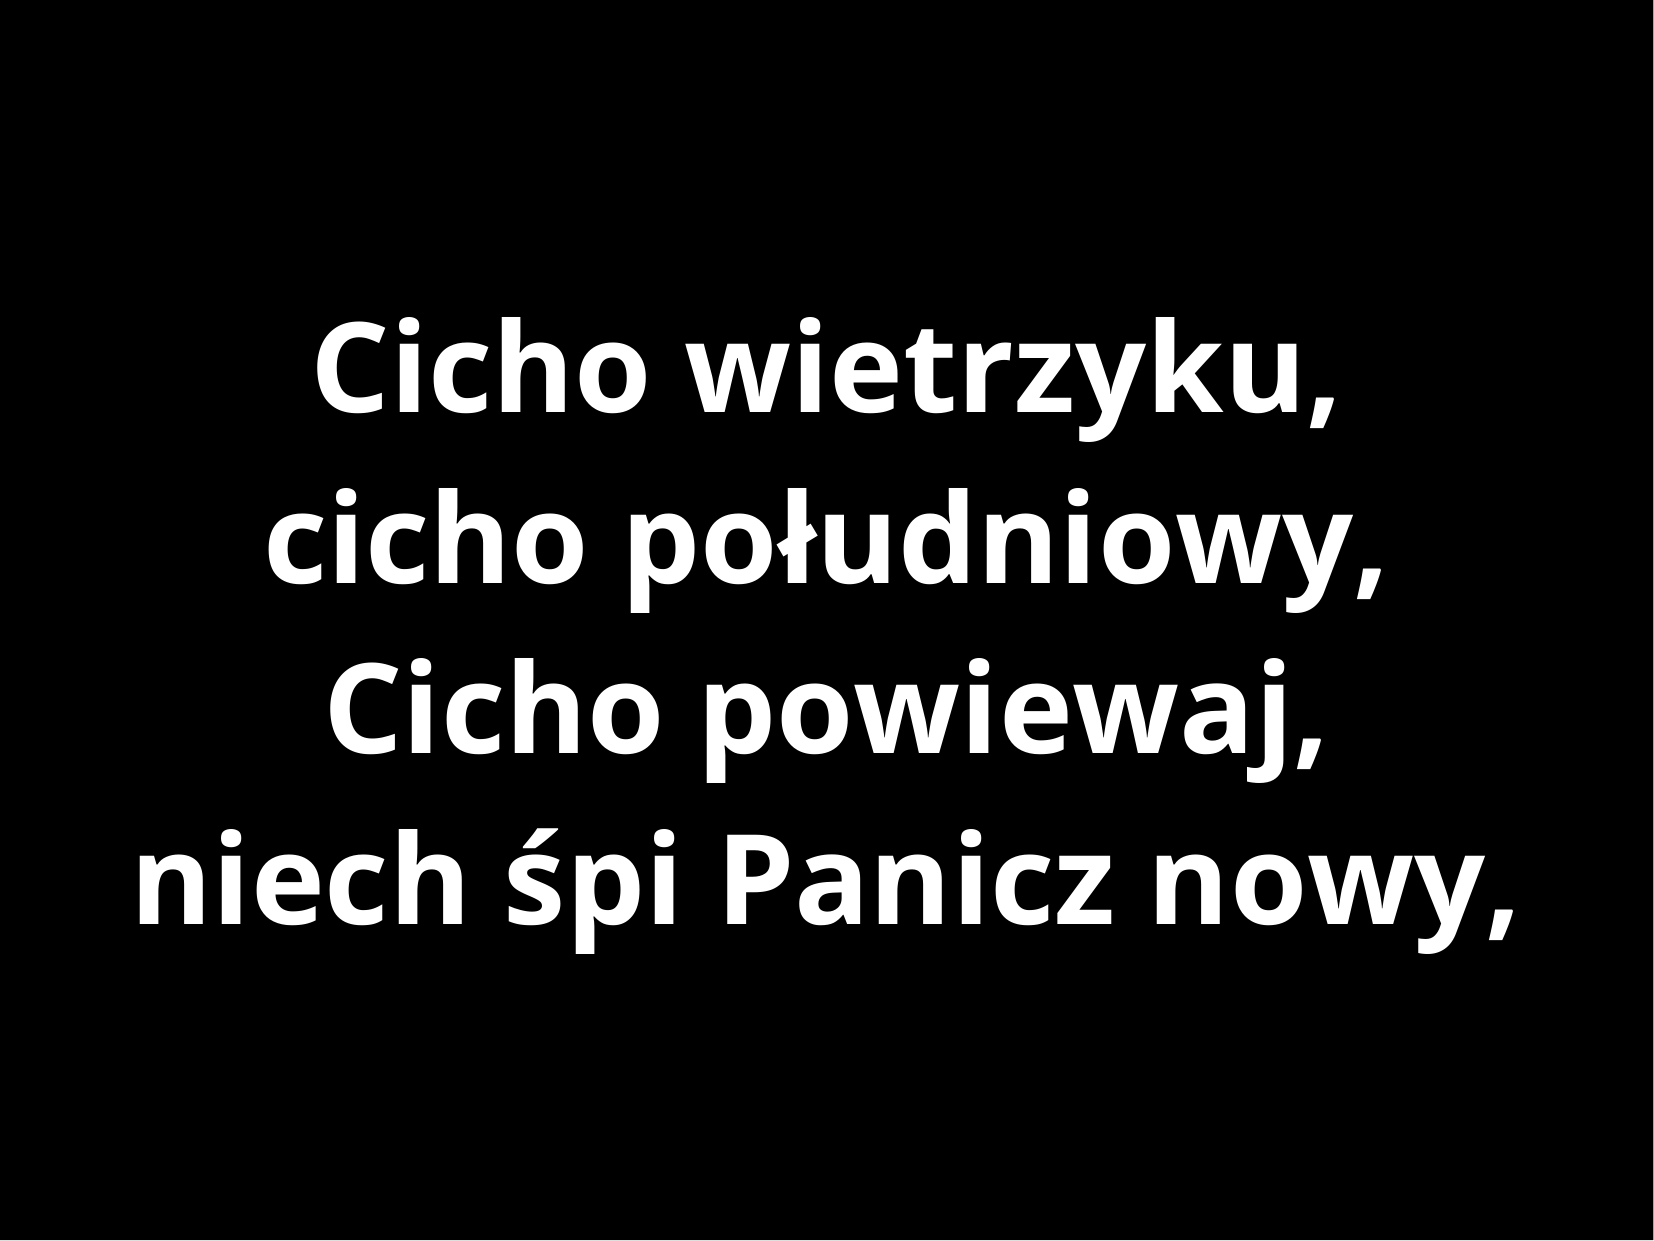

# Cicho wietrzyku, cicho południowy, Cicho powiewaj, niech śpi Panicz nowy,